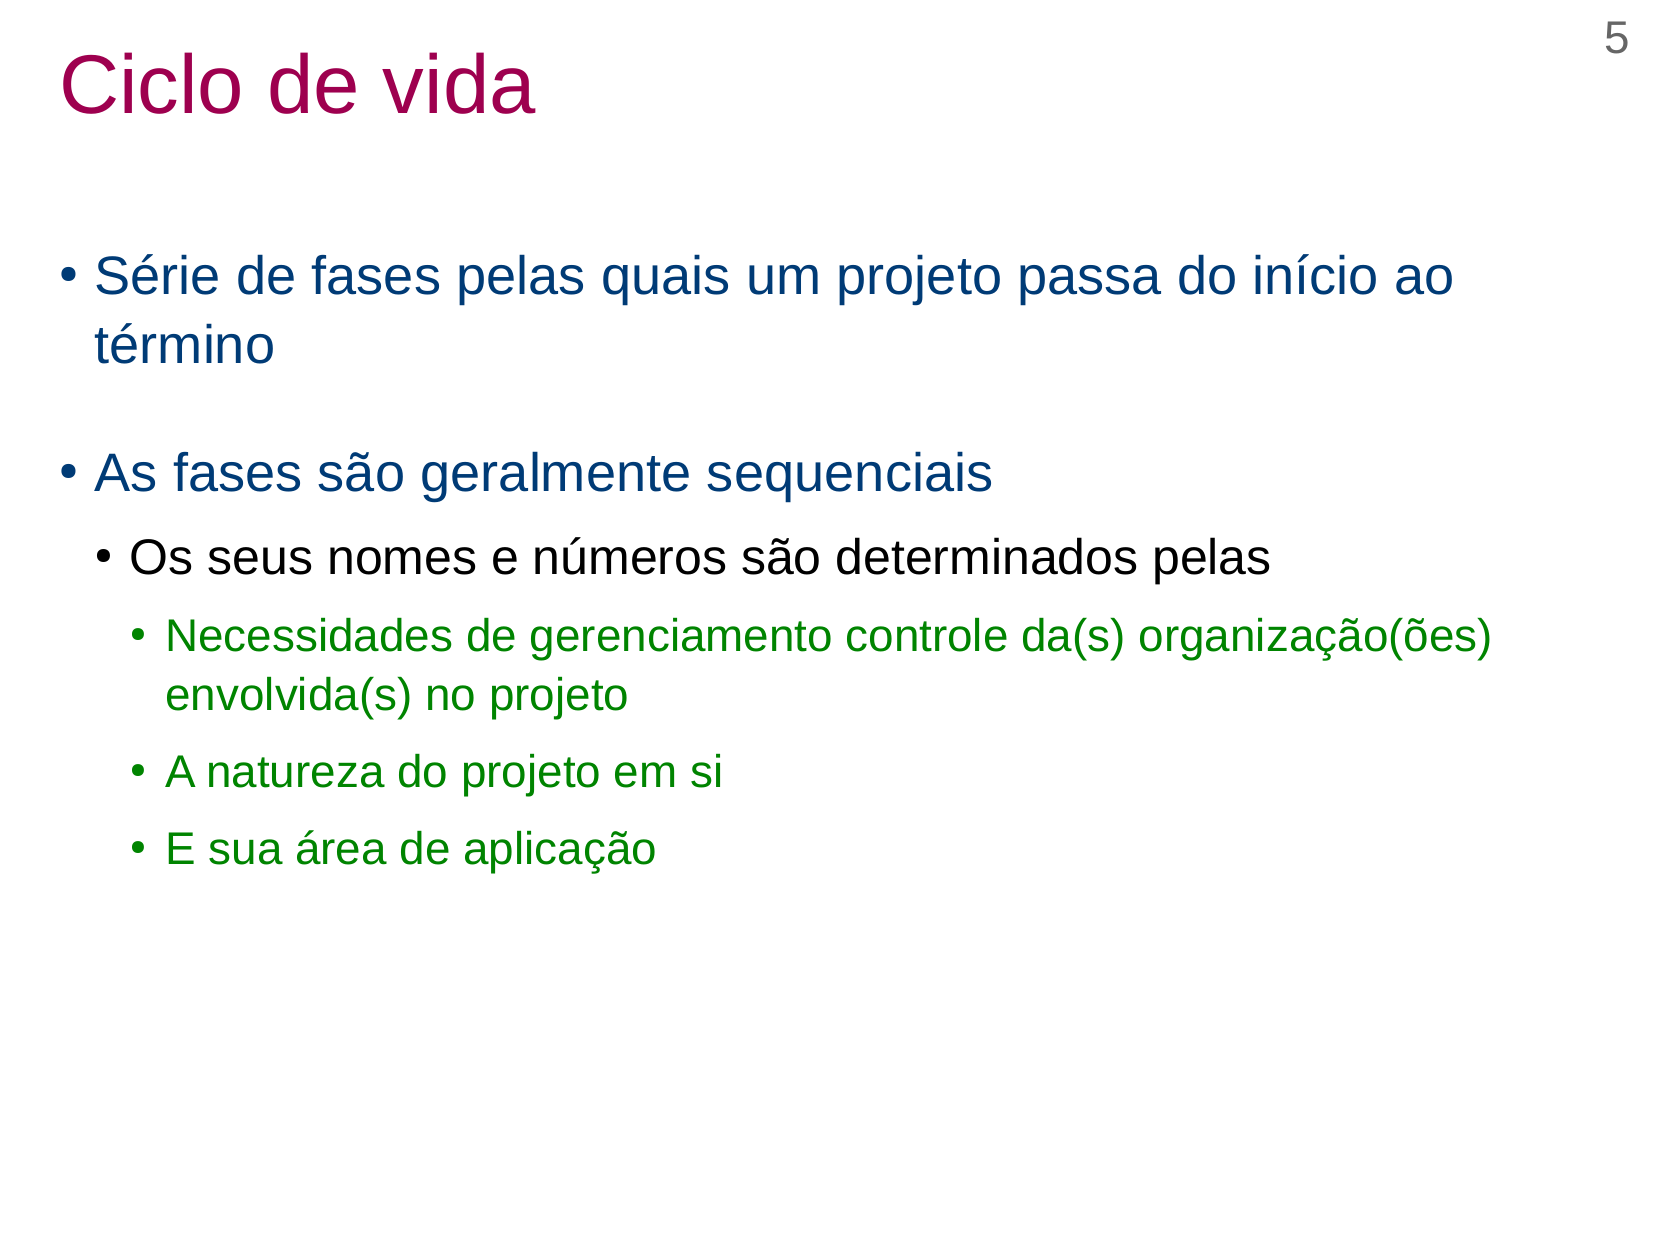

5
# Ciclo de vida
Série de fases pelas quais um projeto passa do início ao término
As fases são geralmente sequenciais
Os seus nomes e números são determinados pelas
Necessidades de gerenciamento controle da(s) organização(ões) envolvida(s) no projeto
A natureza do projeto em si
E sua área de aplicação